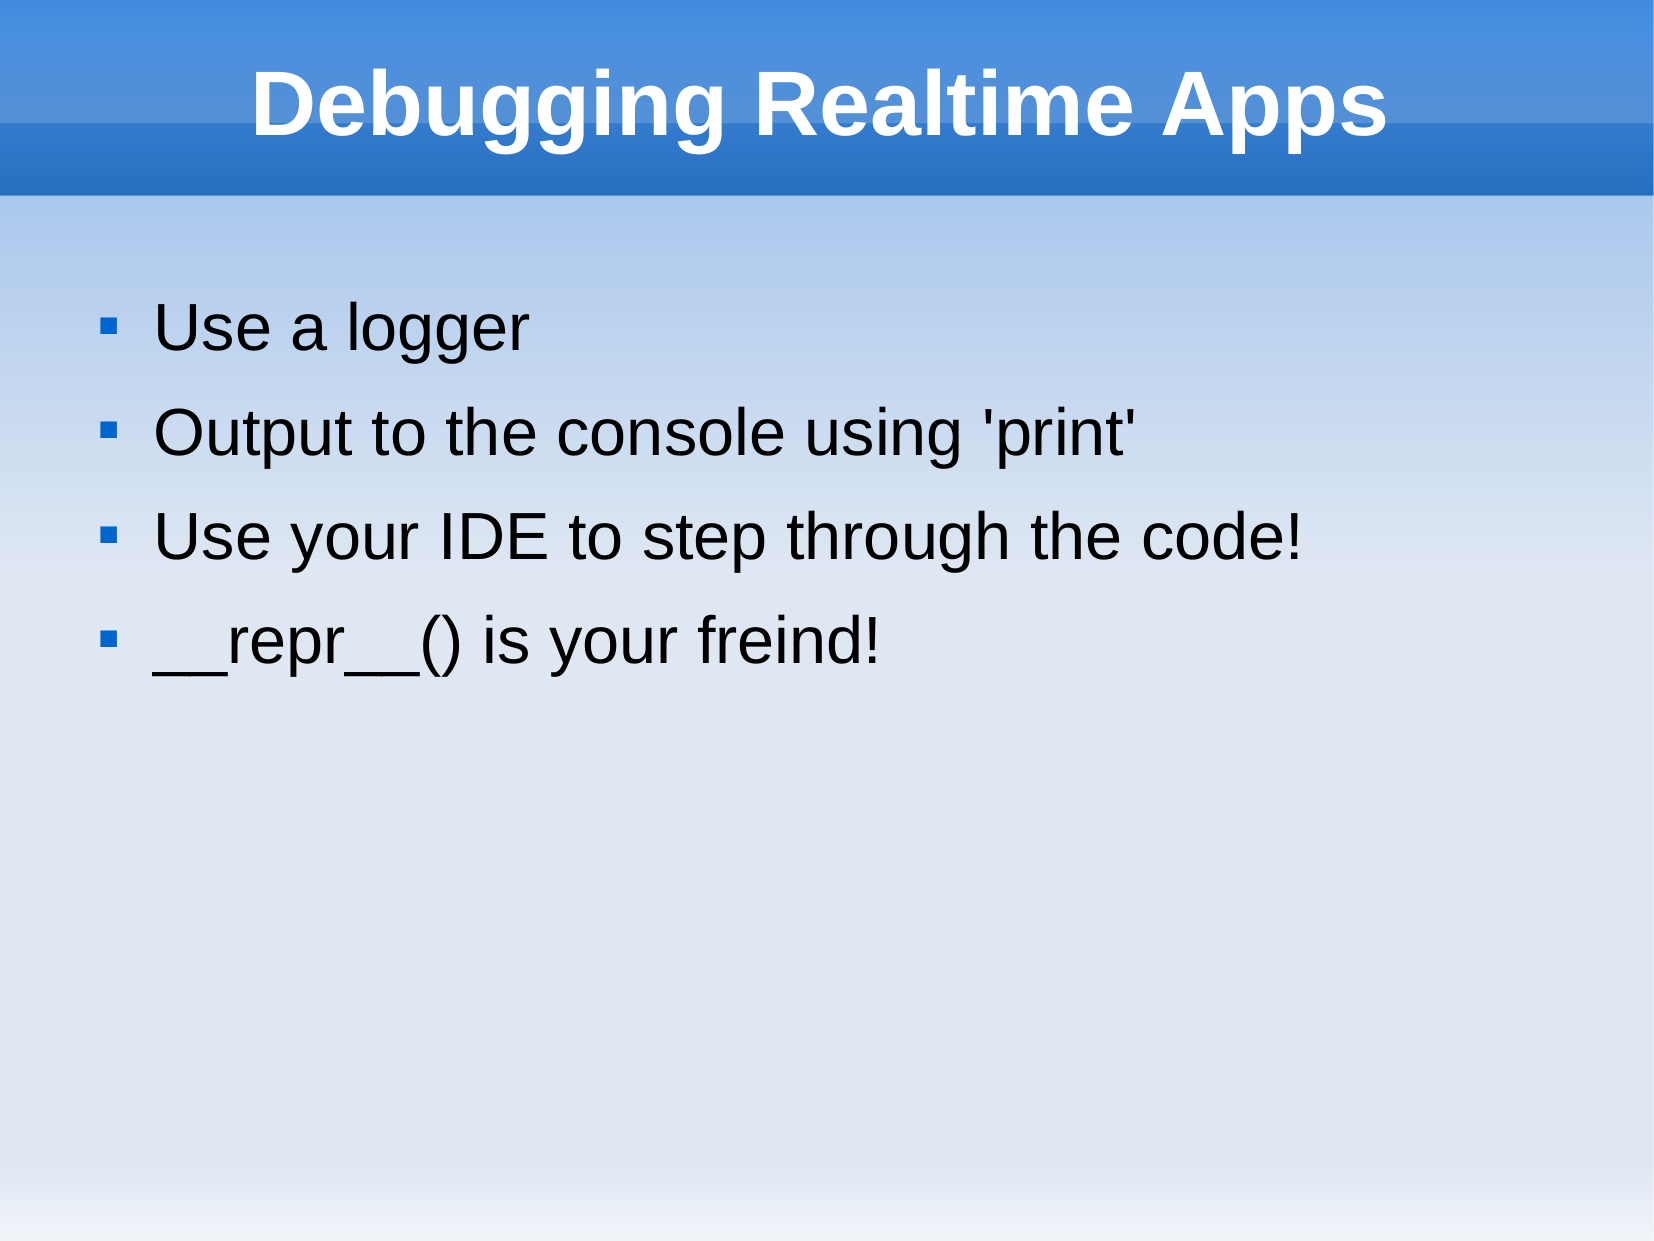

# Debugging Realtime Apps
Use a logger
Output to the console using 'print'
Use your IDE to step through the code!
__repr__() is your freind!